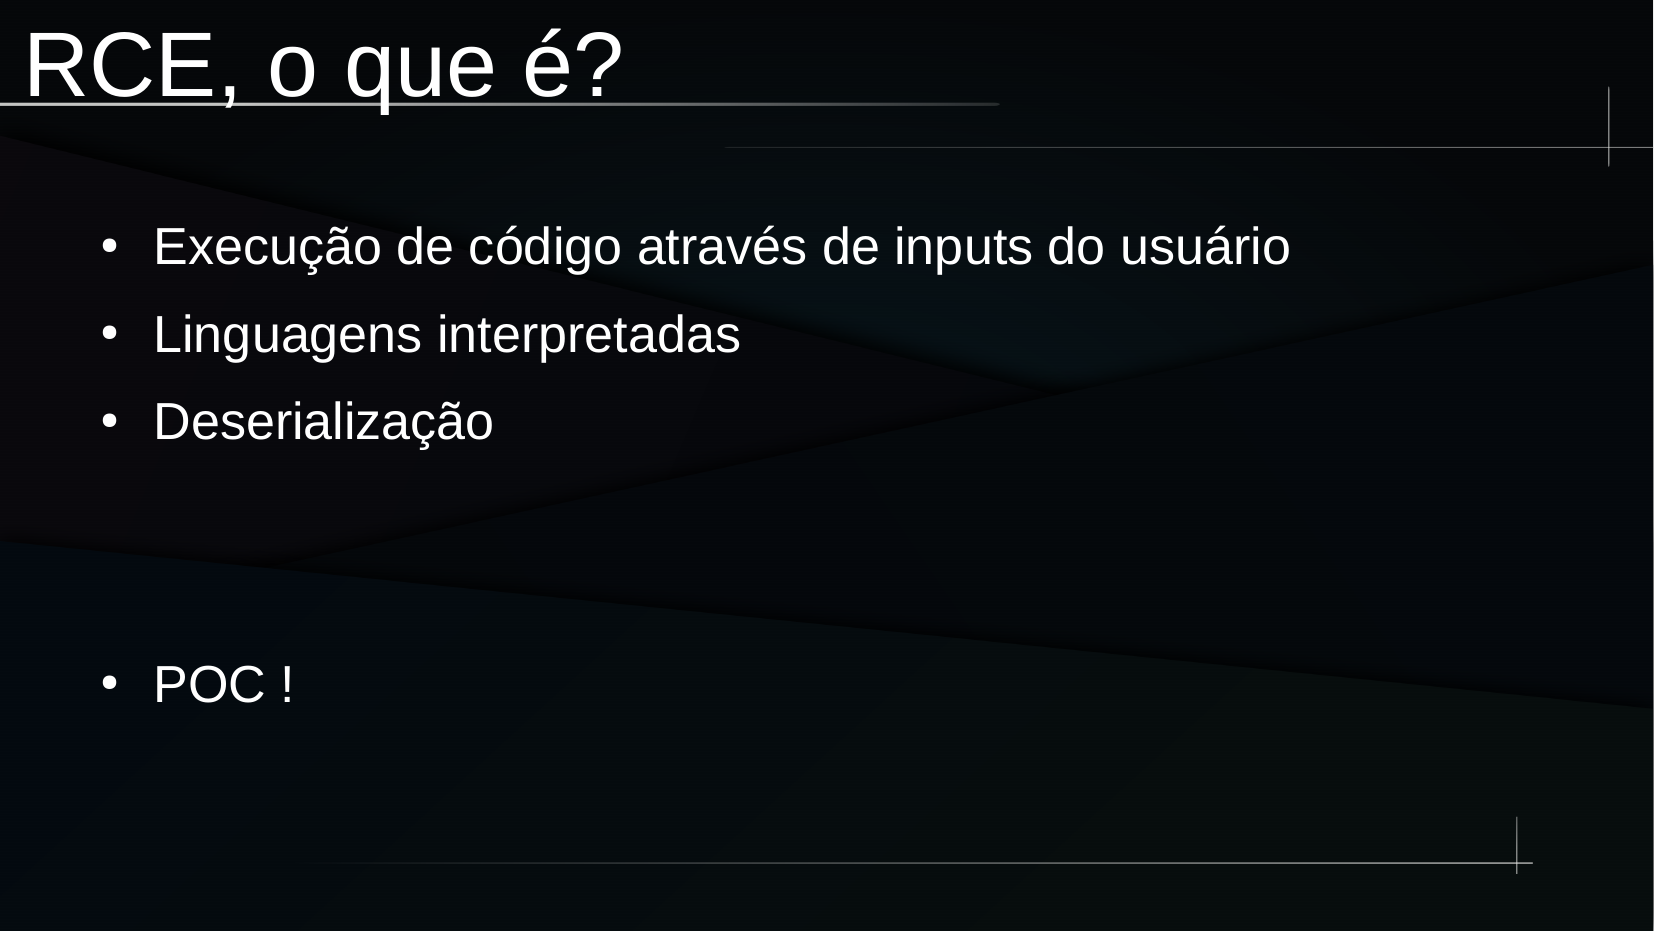

# RCE, o que é?
Execução de código através de inputs do usuário
Linguagens interpretadas
Deserialização
POC !